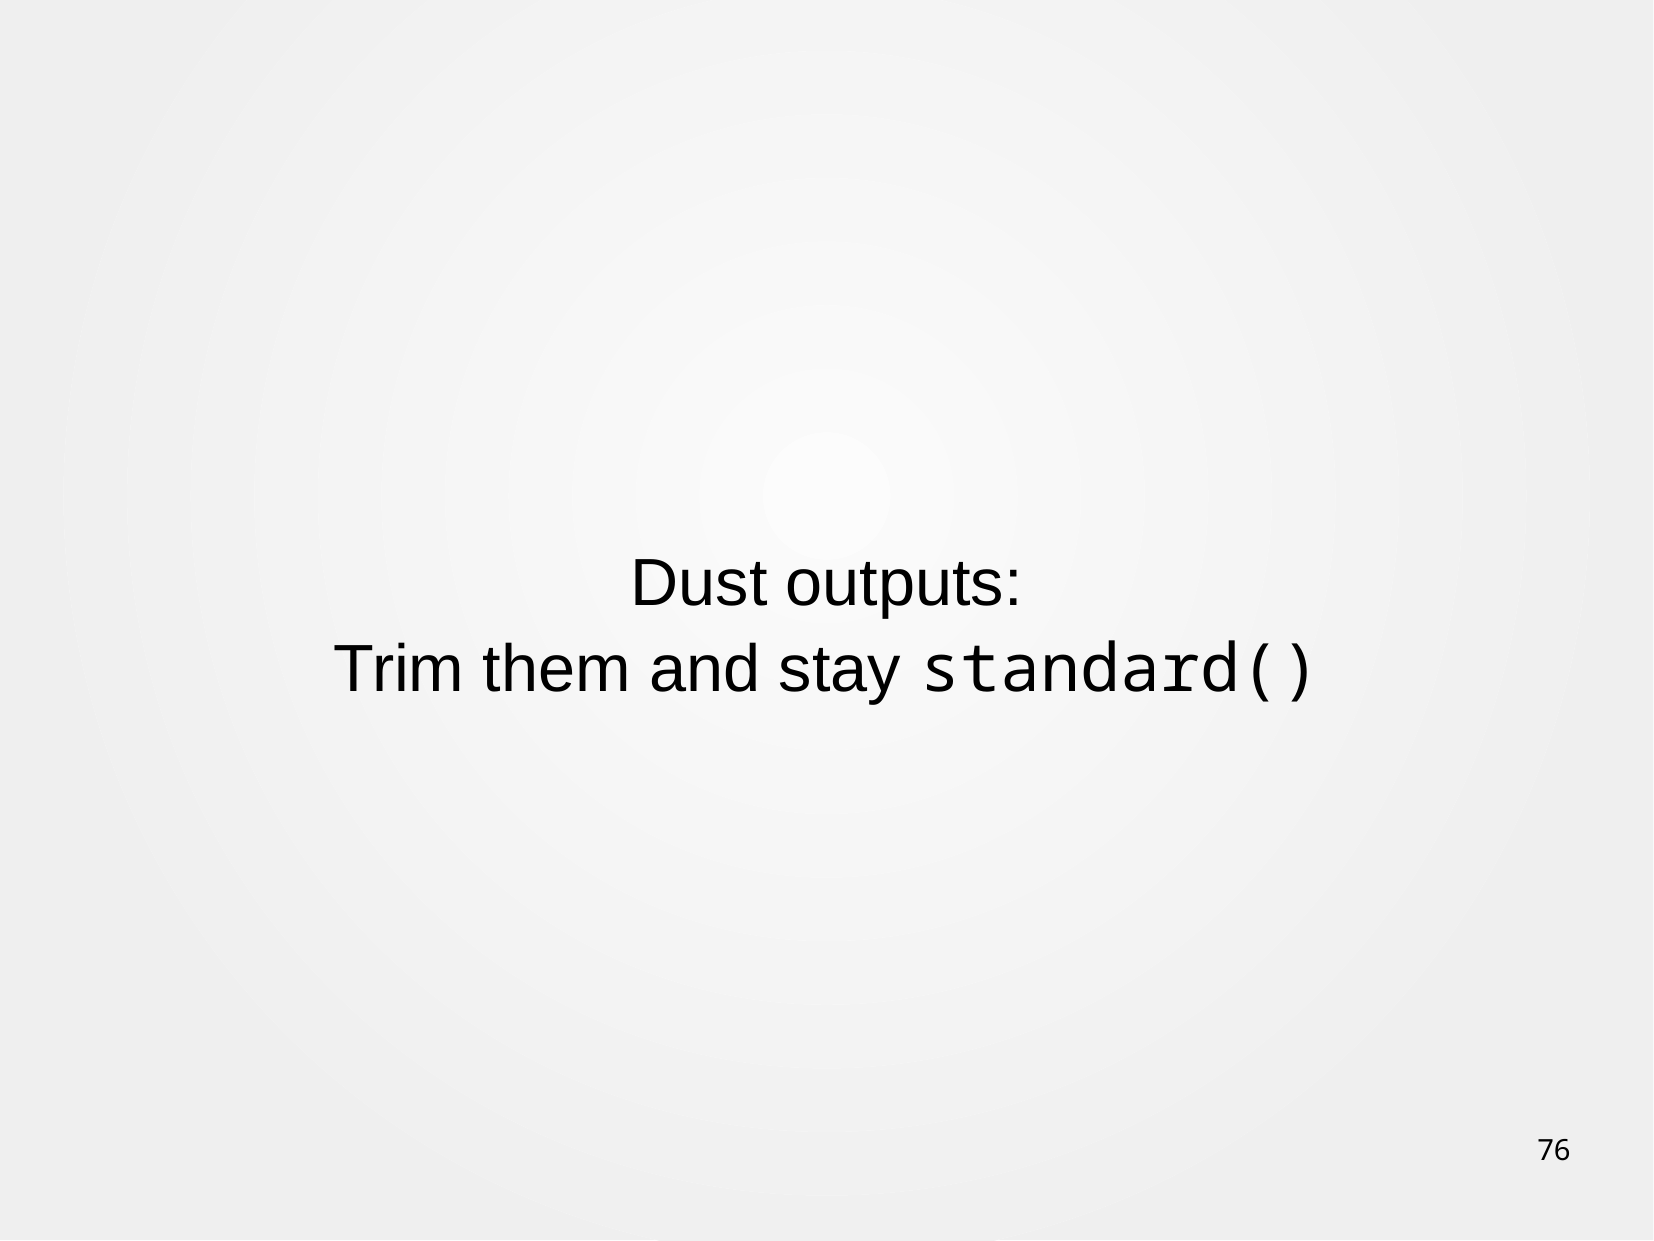

Dust outputs:
Trim them and stay standard()
76